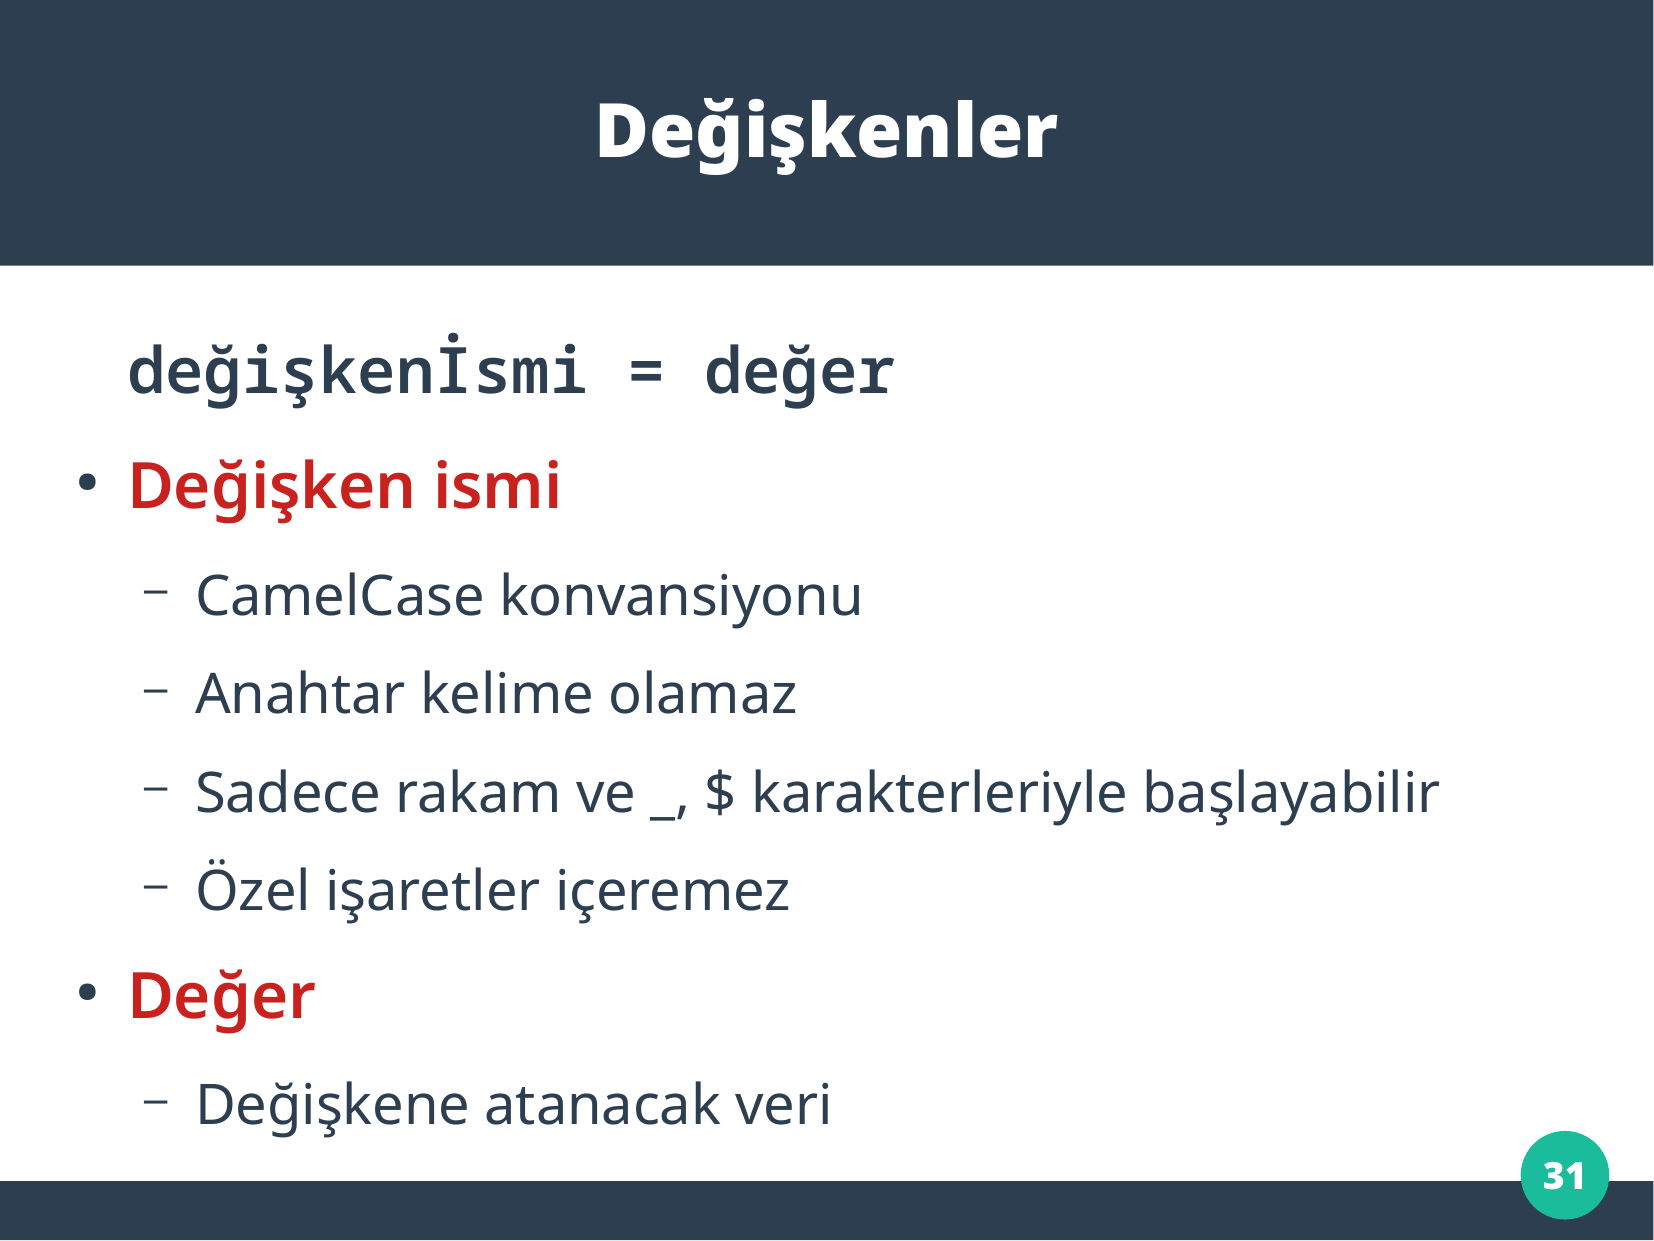

# Değişkenler
değişkenİsmi = değer
Değişken ismi
CamelCase konvansiyonu
Anahtar kelime olamaz
Sadece rakam ve _, $ karakterleriyle başlayabilir
Özel işaretler içeremez
Değer
Değişkene atanacak veri
31